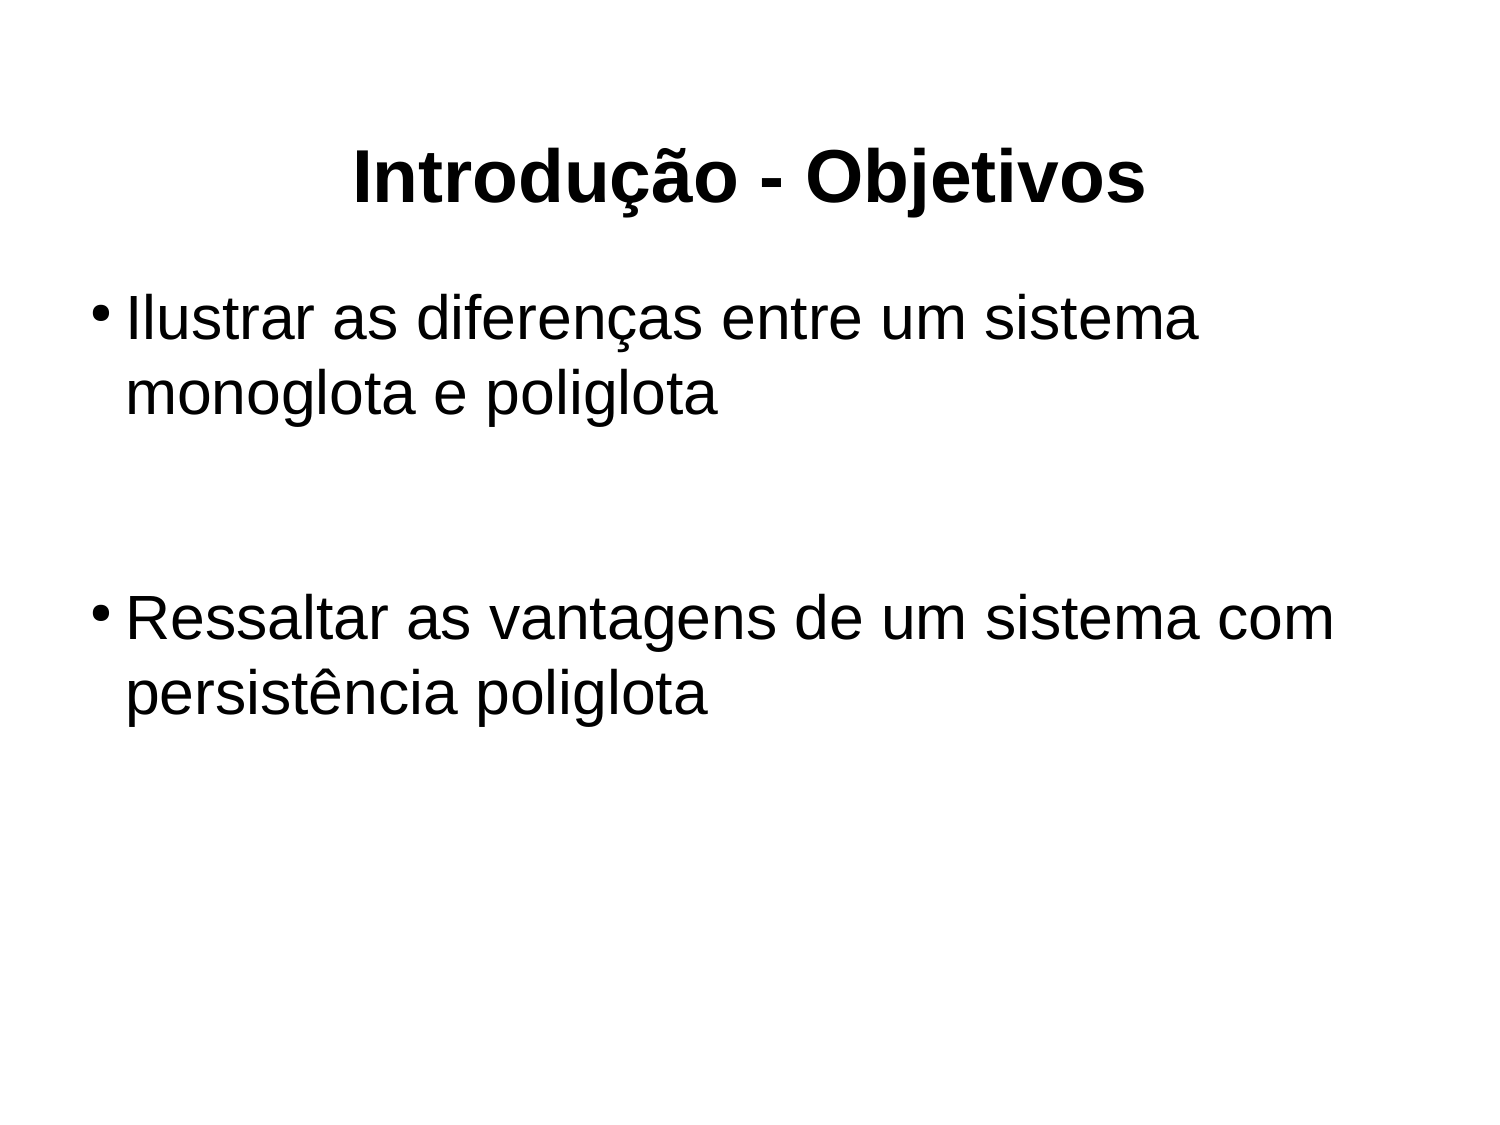

Introdução - Objetivos
Ilustrar as diferenças entre um sistema monoglota e poliglota
Ressaltar as vantagens de um sistema com persistência poliglota